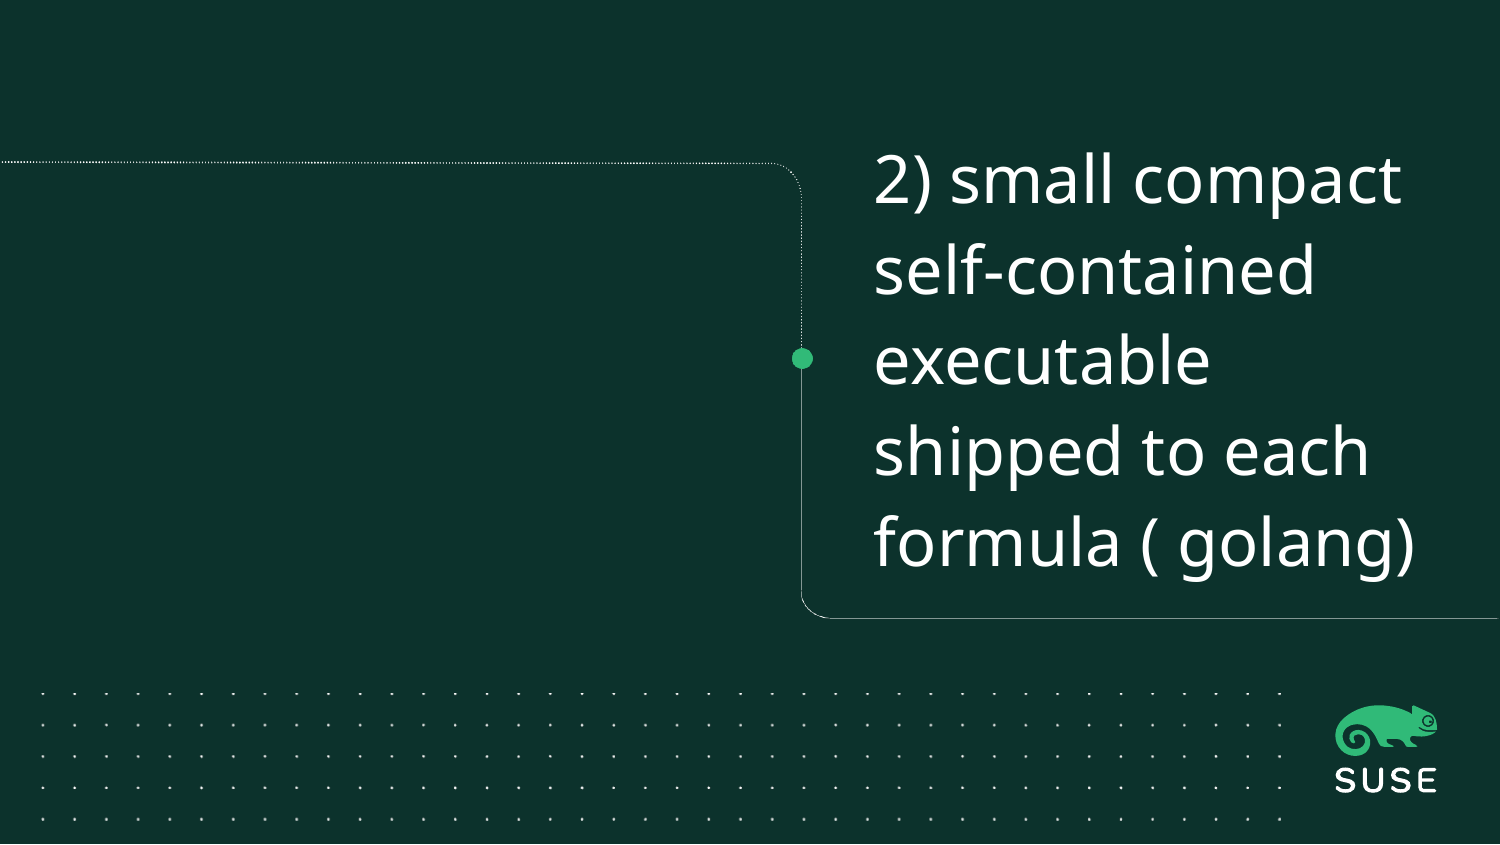

# 2) small compact self-contained executable shipped to each formula ( golang)